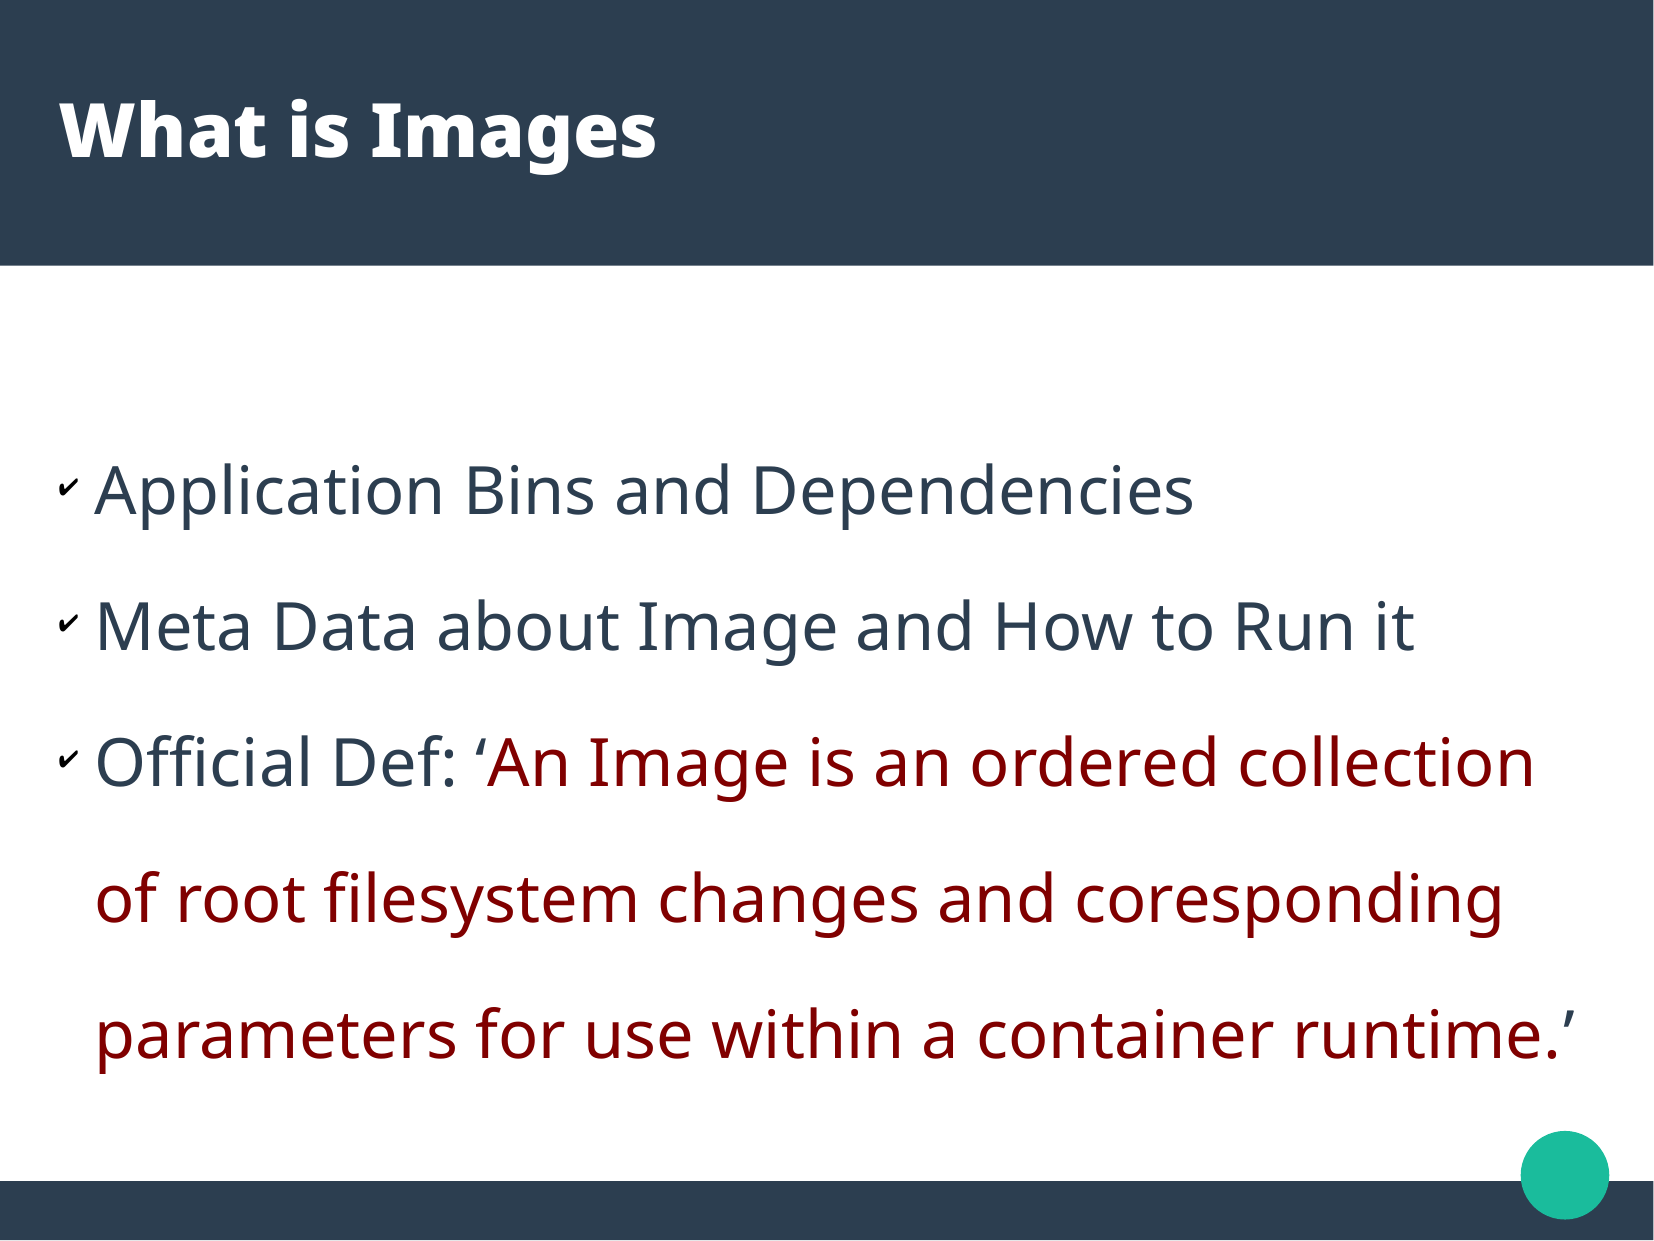

# What is Images
Application Bins and Dependencies
Meta Data about Image and How to Run it
Official Def: ‘An Image is an ordered collection of root filesystem changes and coresponding parameters for use within a container runtime.’